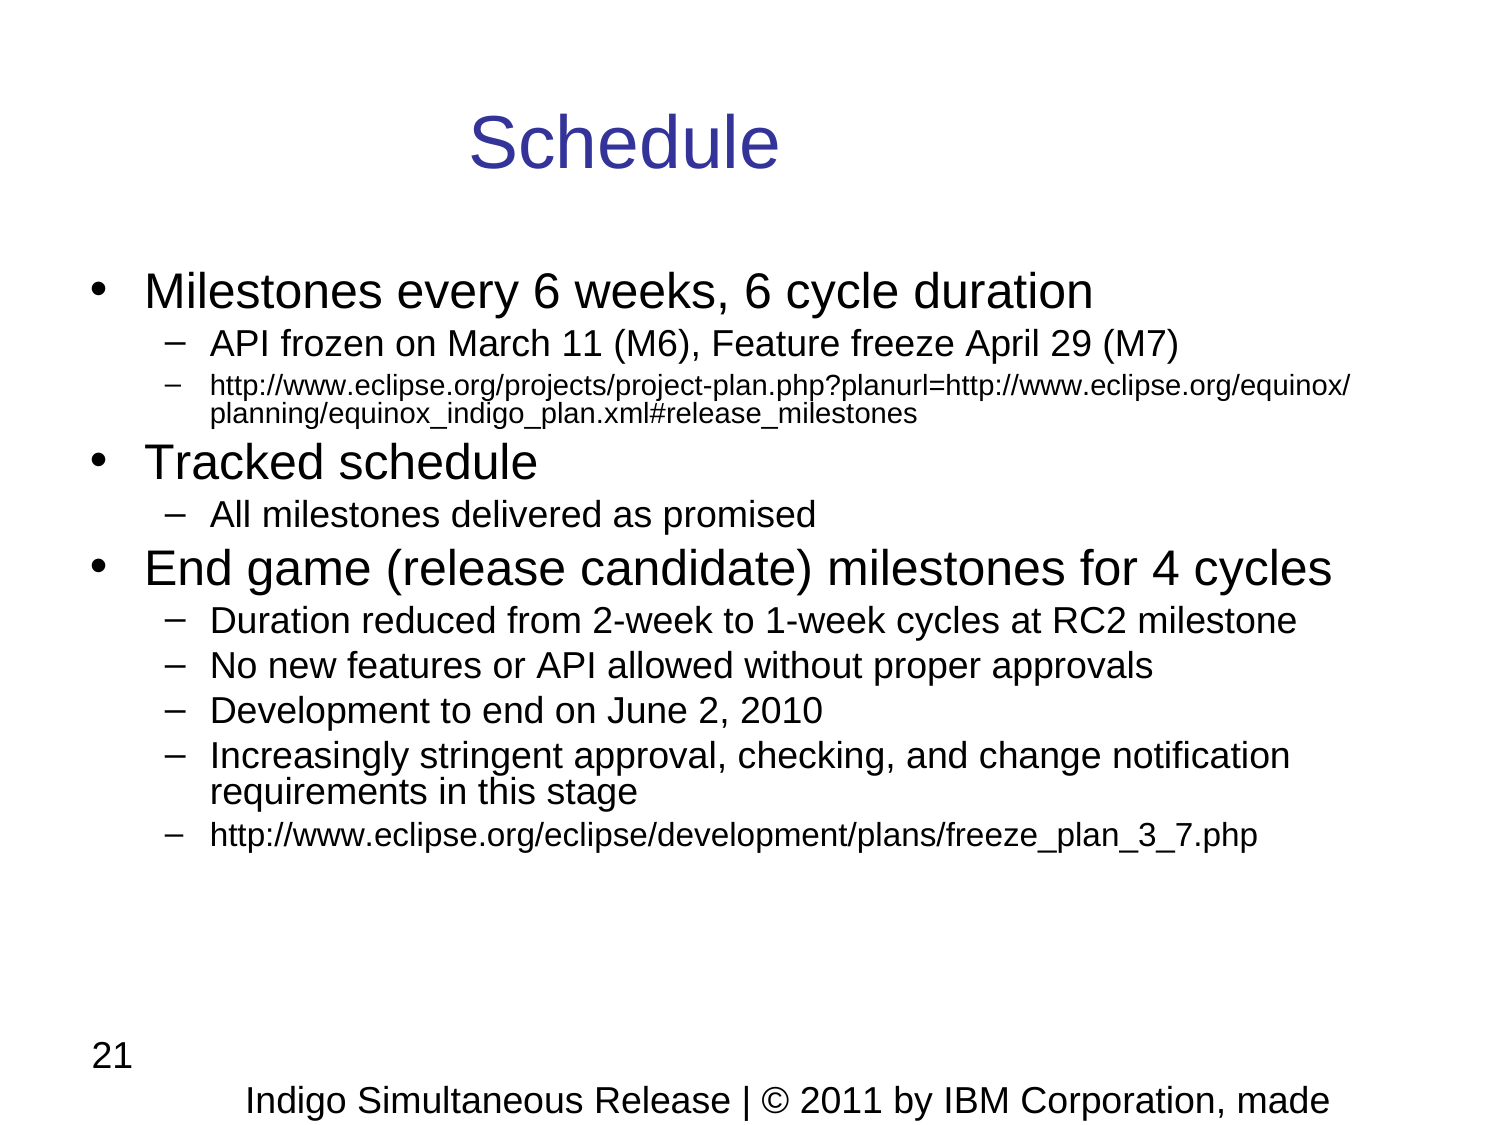

# Schedule
Milestones every 6 weeks, 6 cycle duration
API frozen on March 11 (M6), Feature freeze April 29 (M7)
http://www.eclipse.org/projects/project-plan.php?planurl=http://www.eclipse.org/equinox/planning/equinox_indigo_plan.xml#release_milestones
Tracked schedule
All milestones delivered as promised
End game (release candidate) milestones for 4 cycles
Duration reduced from 2-week to 1-week cycles at RC2 milestone
No new features or API allowed without proper approvals
Development to end on June 2, 2010
Increasingly stringent approval, checking, and change notification requirements in this stage
http://www.eclipse.org/eclipse/development/plans/freeze_plan_3_7.php
21